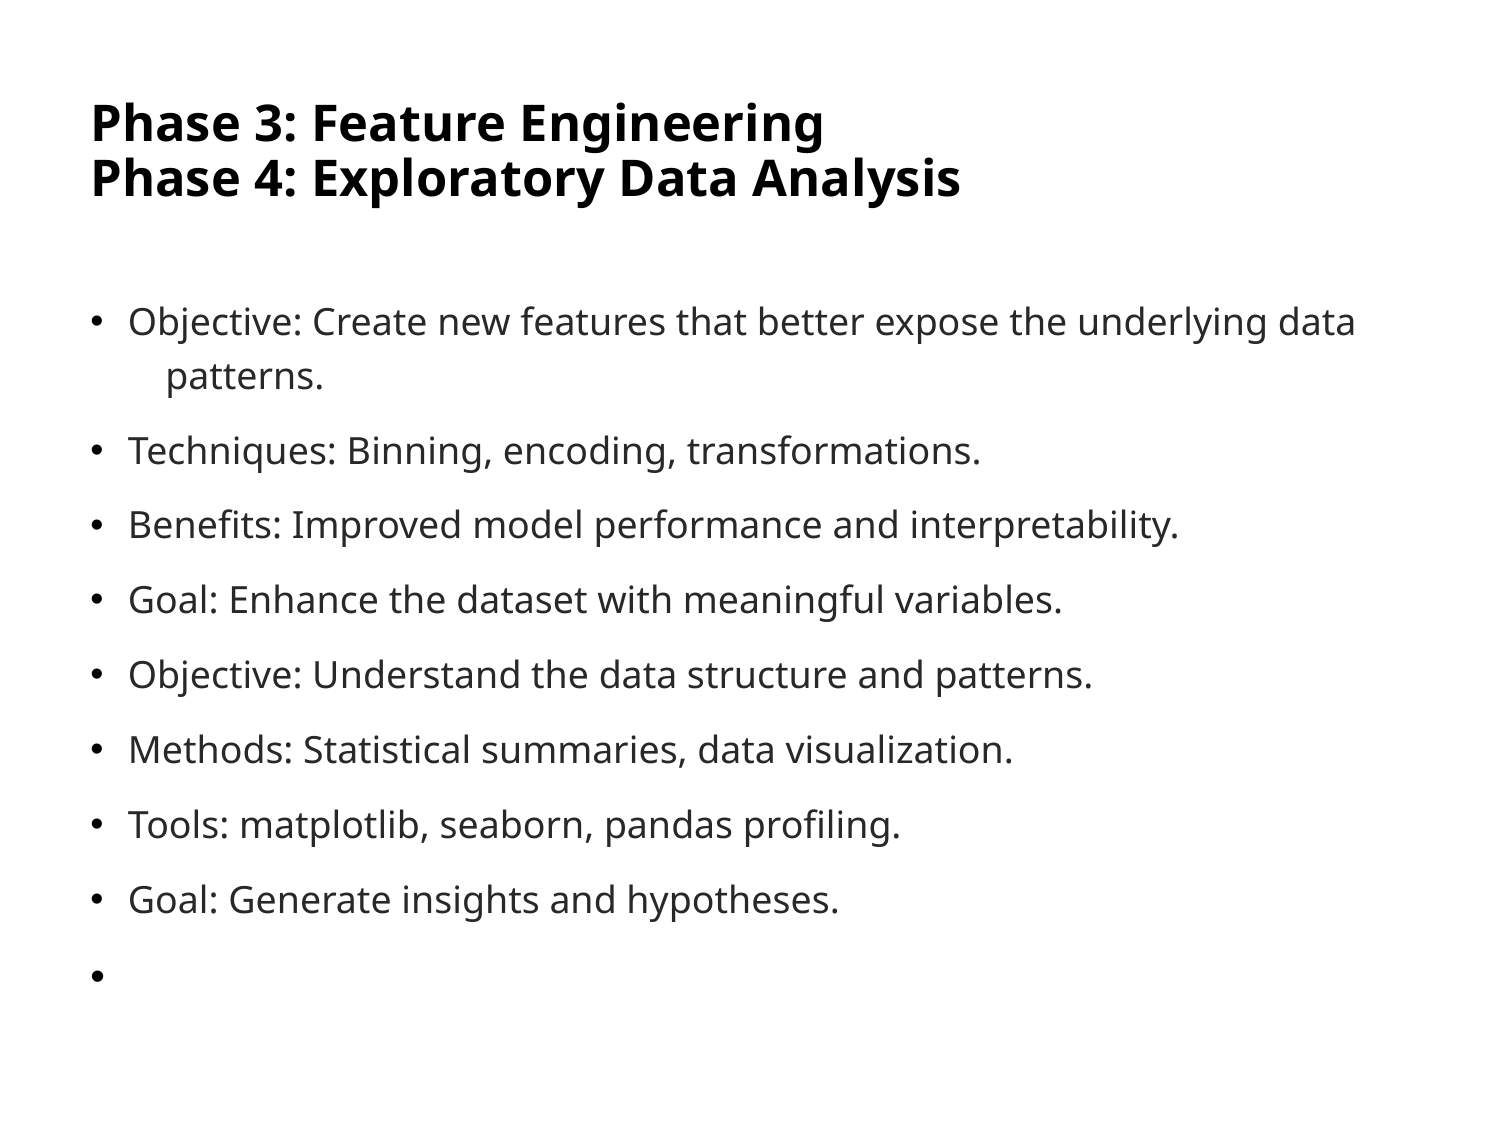

# Phase 3: Feature Engineering Phase 4: Exploratory Data Analysis
Objective: Create new features that better expose the underlying data patterns.
Techniques: Binning, encoding, transformations.
Benefits: Improved model performance and interpretability.
Goal: Enhance the dataset with meaningful variables.
Objective: Understand the data structure and patterns.
Methods: Statistical summaries, data visualization.
Tools: matplotlib, seaborn, pandas profiling.
Goal: Generate insights and hypotheses.